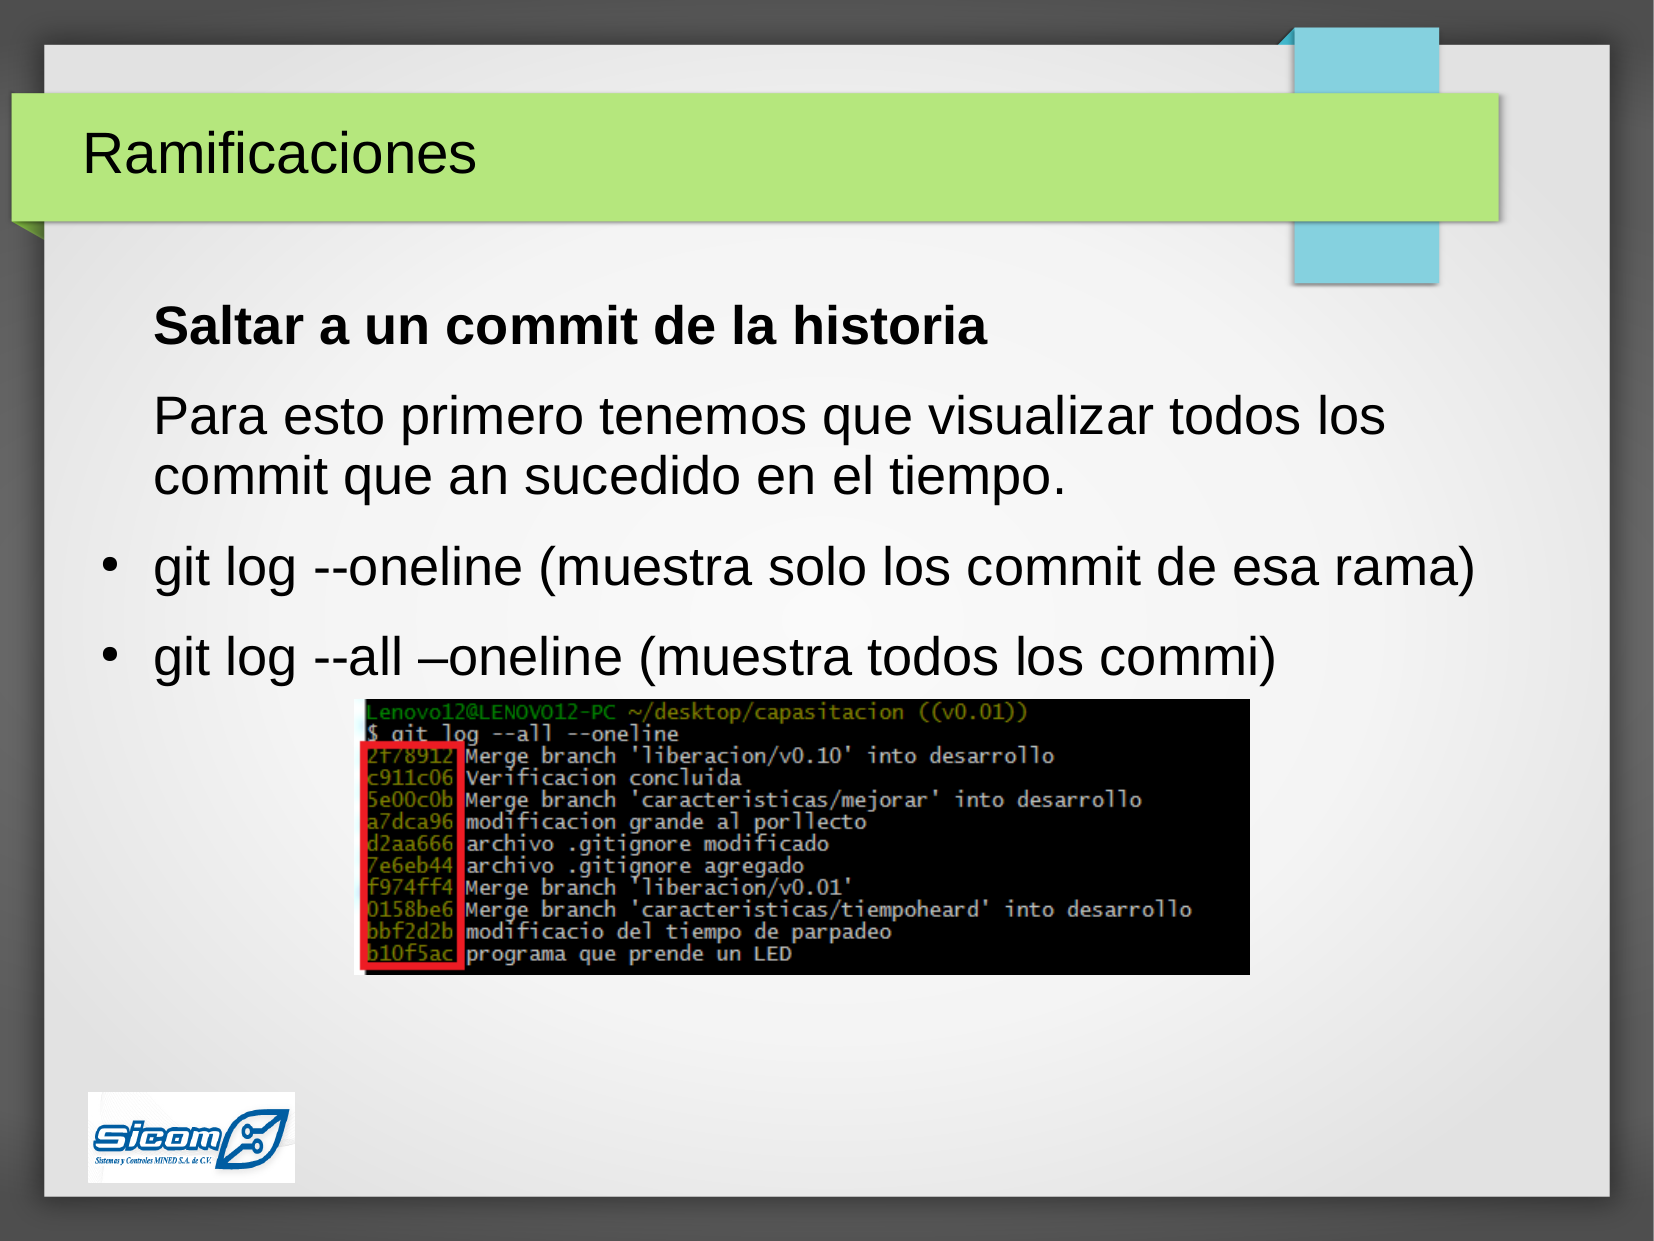

# Ramificaciones
Saltar a un commit de la historia
Para esto primero tenemos que visualizar todos los commit que an sucedido en el tiempo.
git log --oneline (muestra solo los commit de esa rama)
git log --all –oneline (muestra todos los commi)